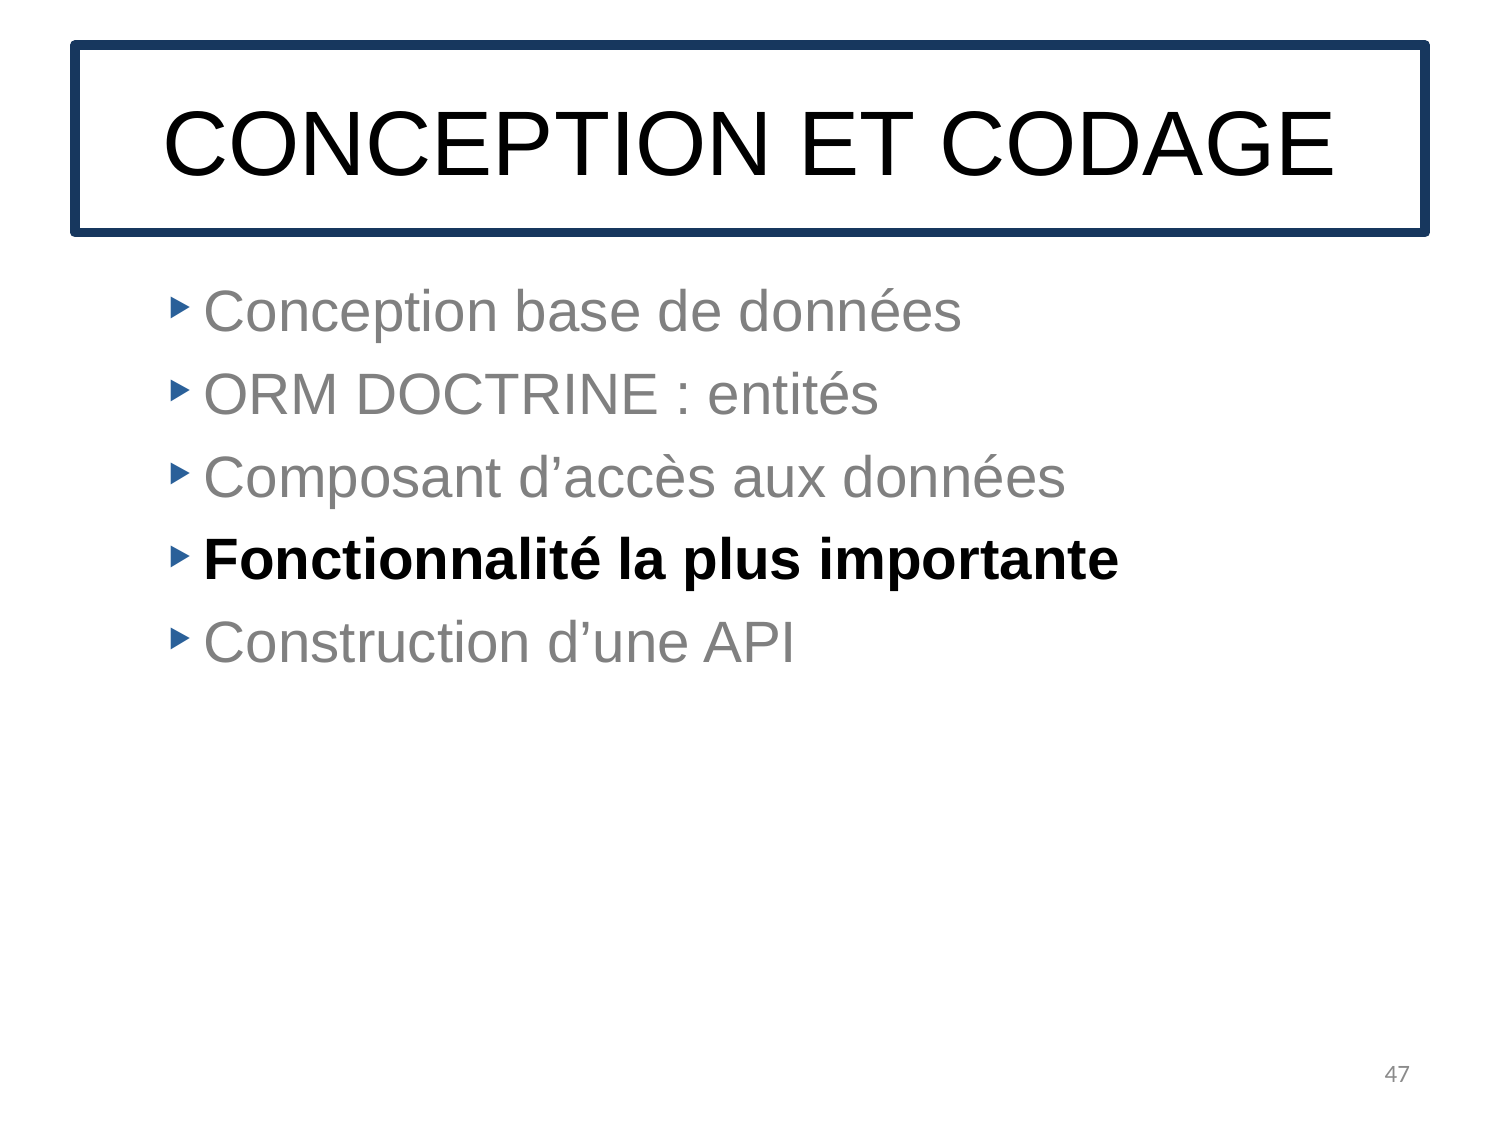

# CONCEPTION ET CODAGE
Conception base de données
ORM DOCTRINE : entités
Composant d’accès aux données
Fonctionnalité la plus importante
Construction d’une API
Soutenance Concepteur Développeur d'Application - David Saoud - 26/11/2020
47